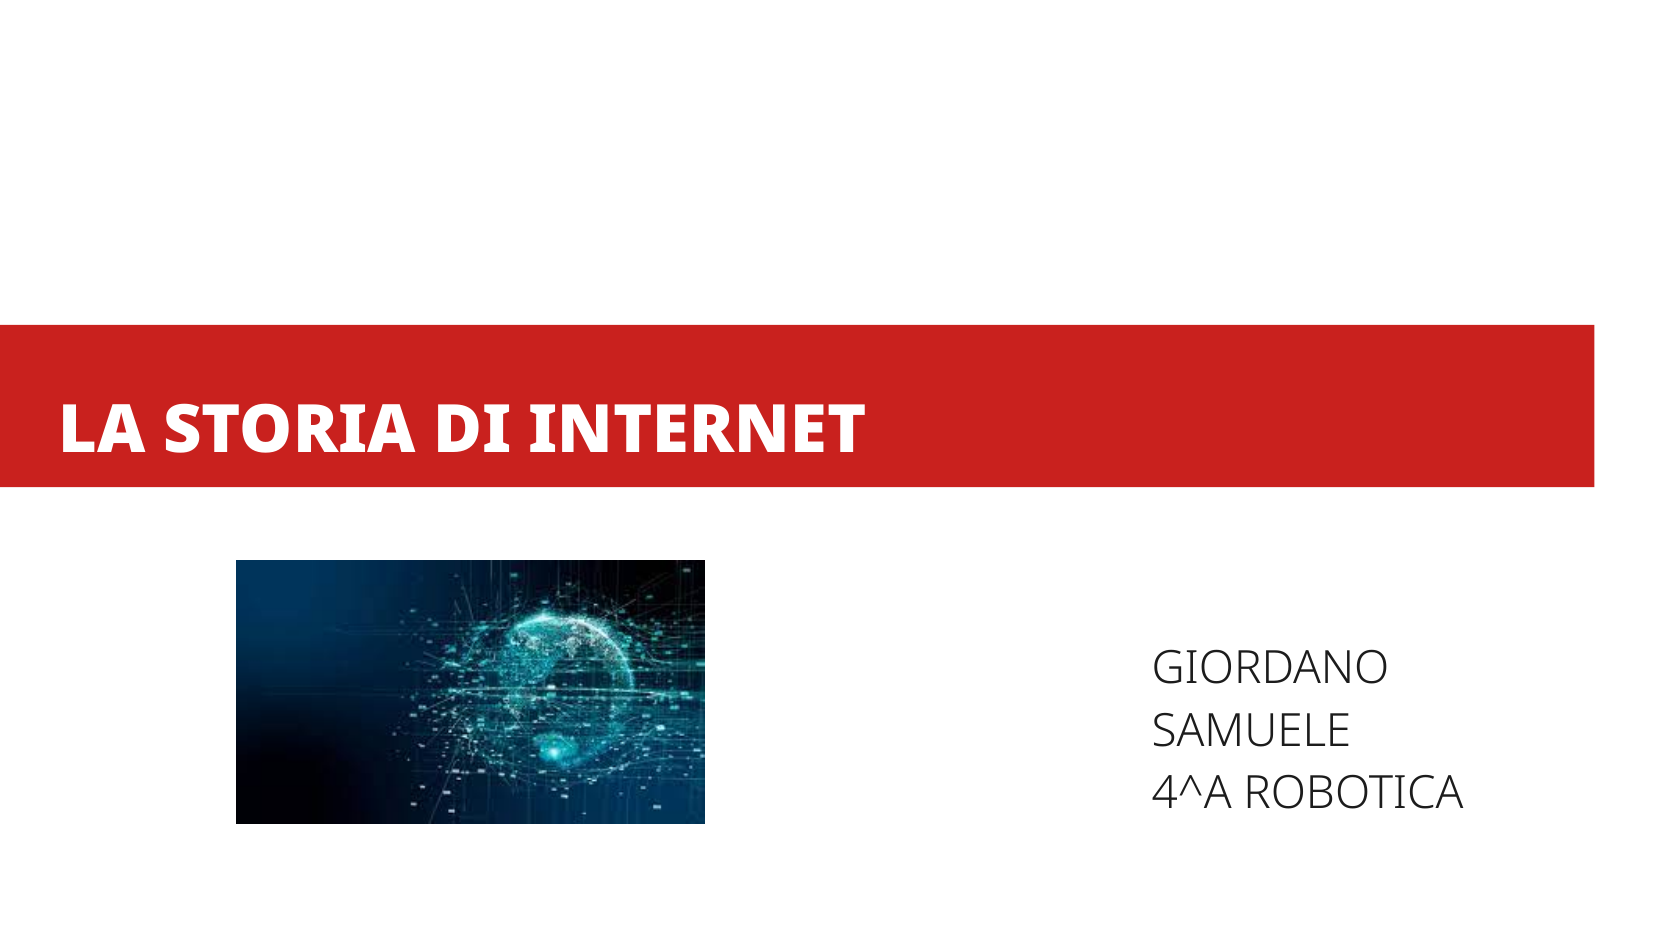

# LA STORIA DI INTERNET
GIORDANO SAMUELE
4^A ROBOTICA